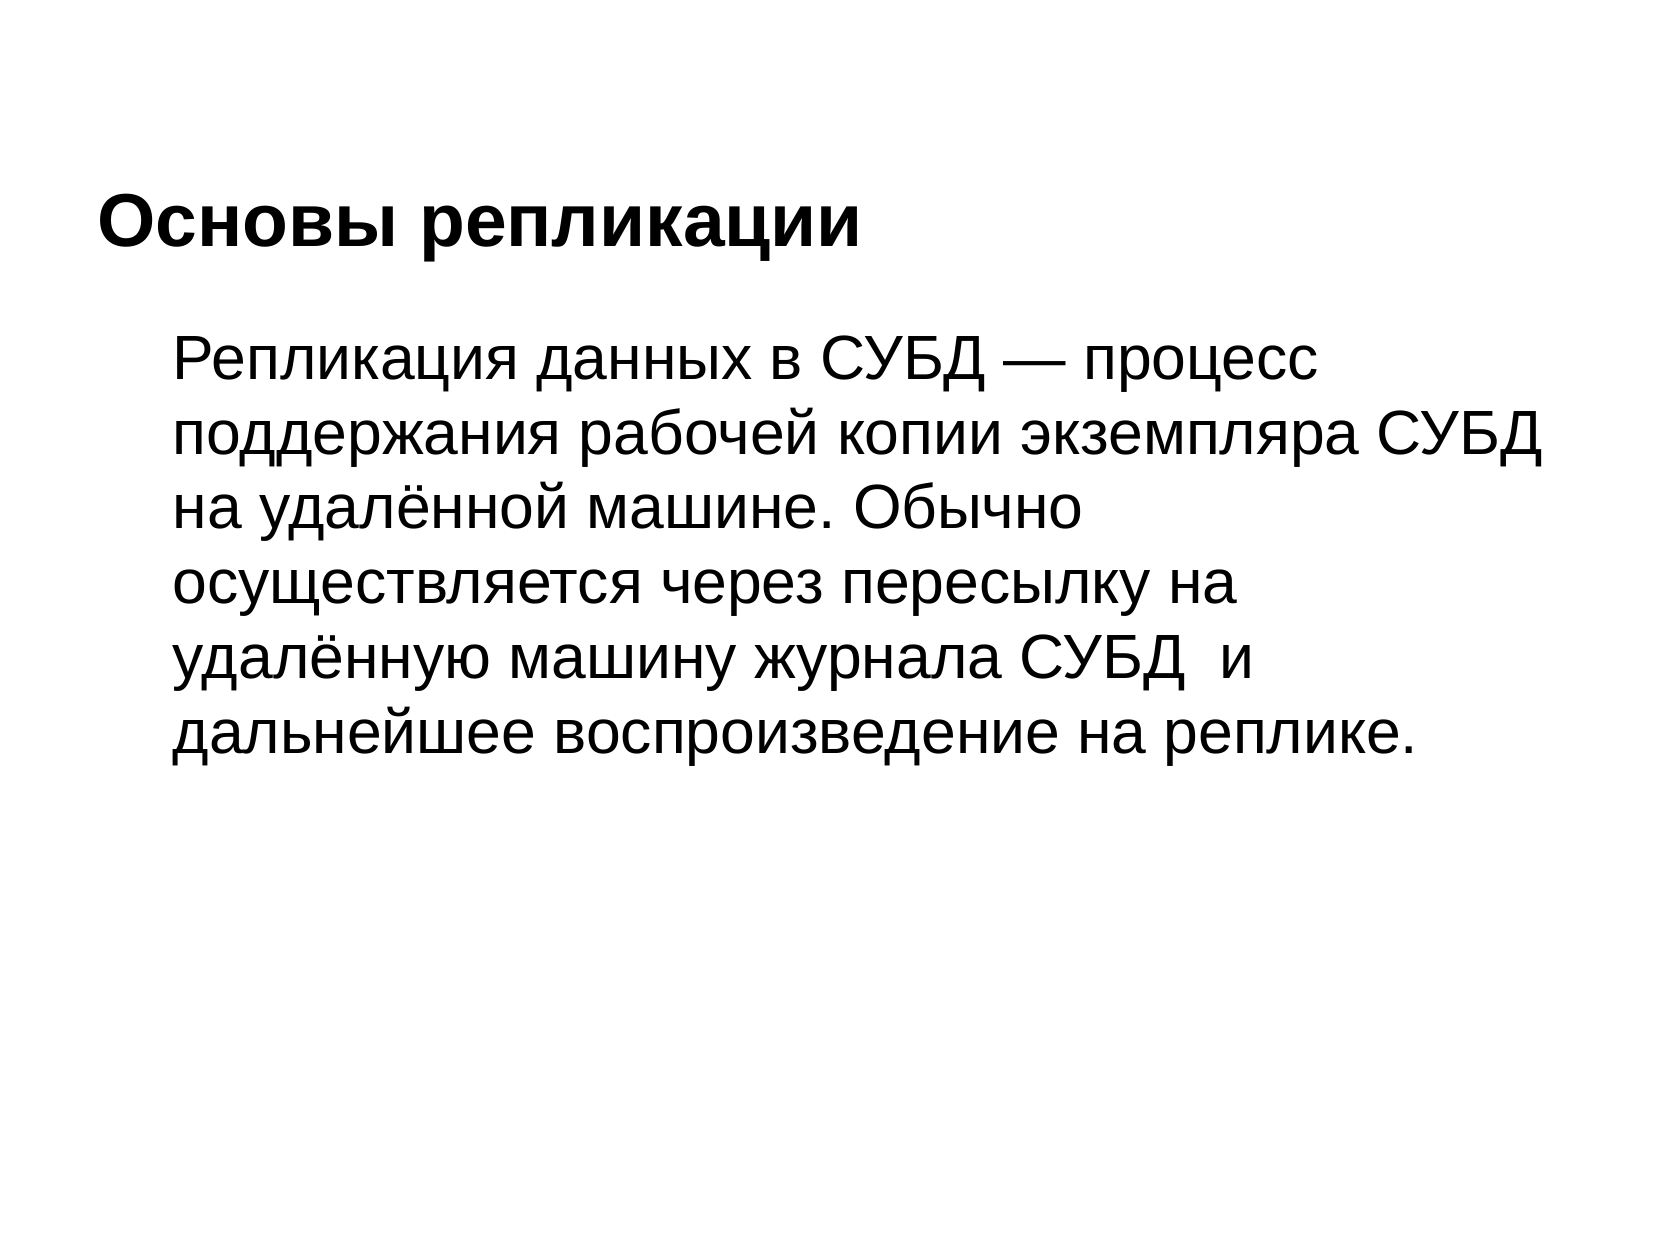

# Основы репликации
Репликация данных в СУБД — процесс поддержания рабочей копии экземпляра СУБД на удалённой машине. Обычно осуществляется через пересылку на удалённую машину журнала СУБД и дальнейшее воспроизведение на реплике.